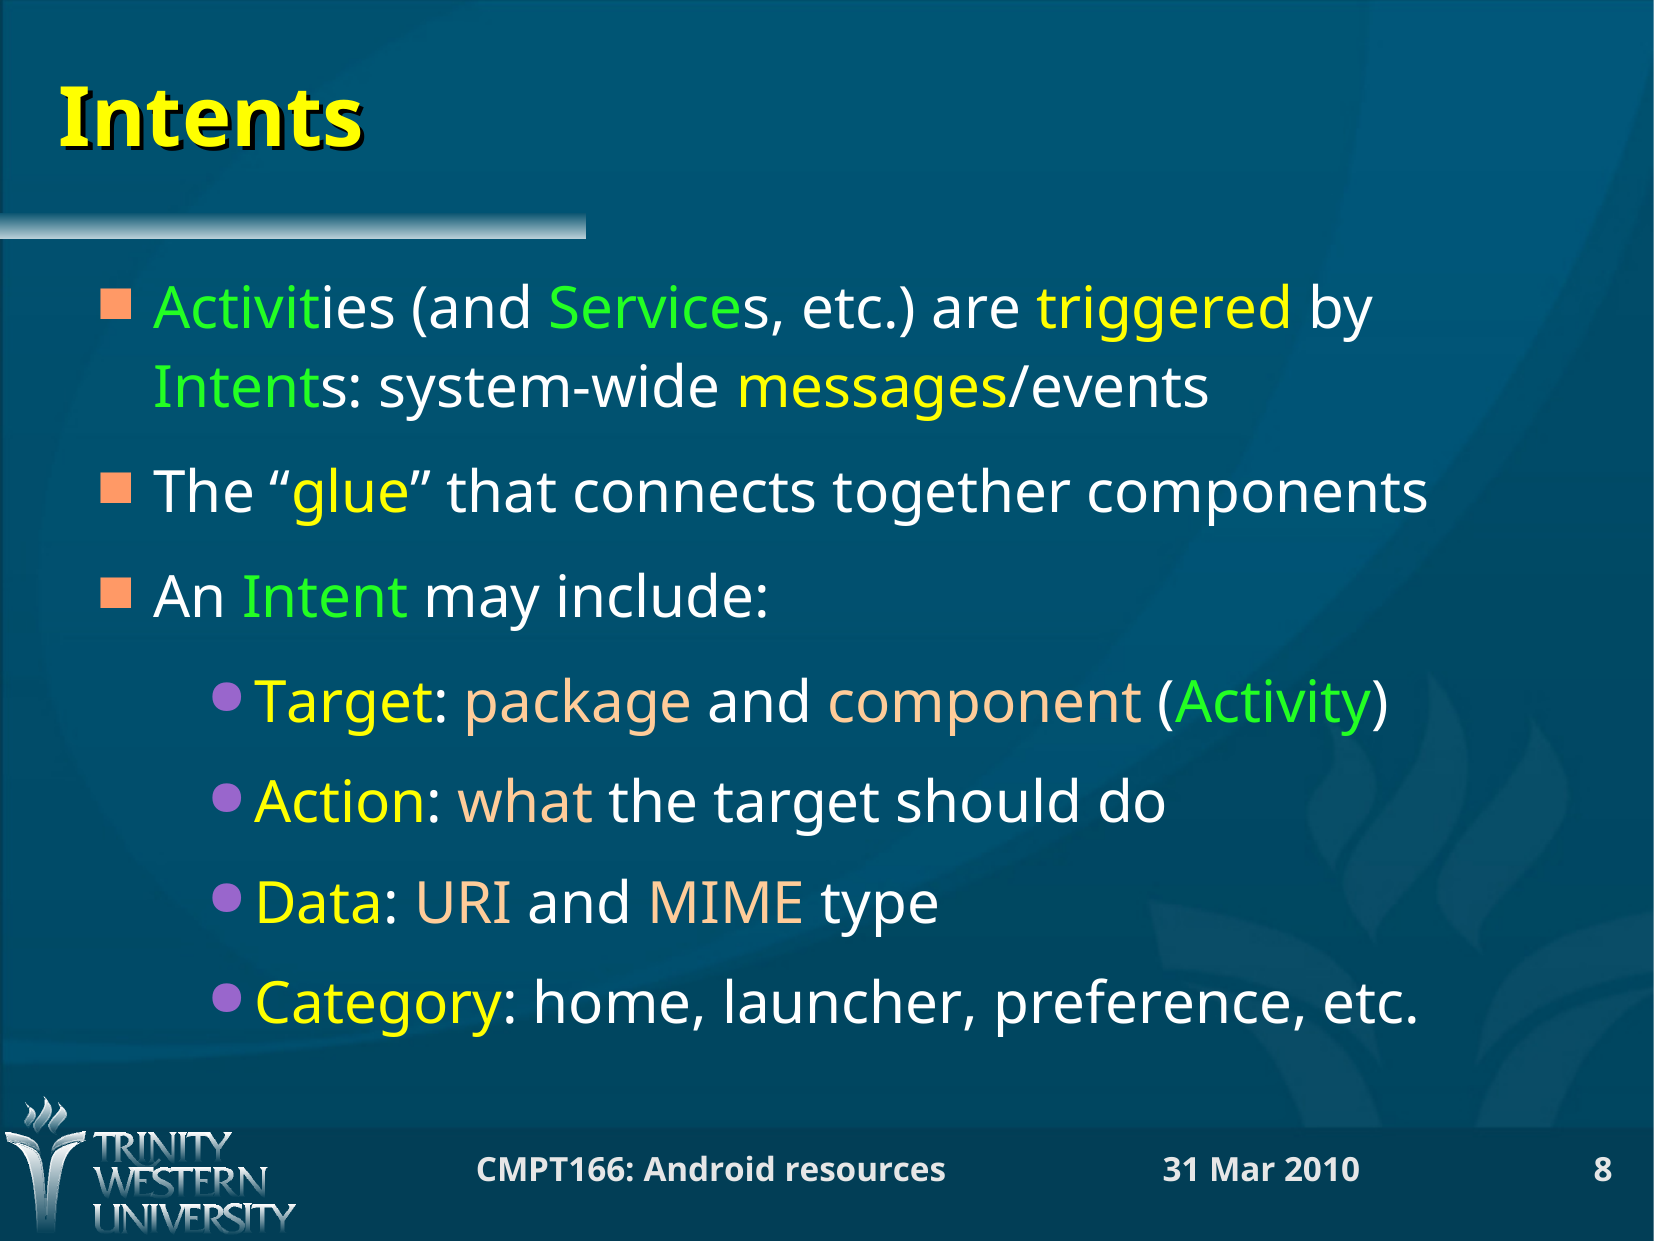

# Intents
Activities (and Services, etc.) are triggered by Intents: system-wide messages/events
The “glue” that connects together components
An Intent may include:
Target: package and component (Activity)
Action: what the target should do
Data: URI and MIME type
Category: home, launcher, preference, etc.
CMPT166: Android resources
31 Mar 2010
8